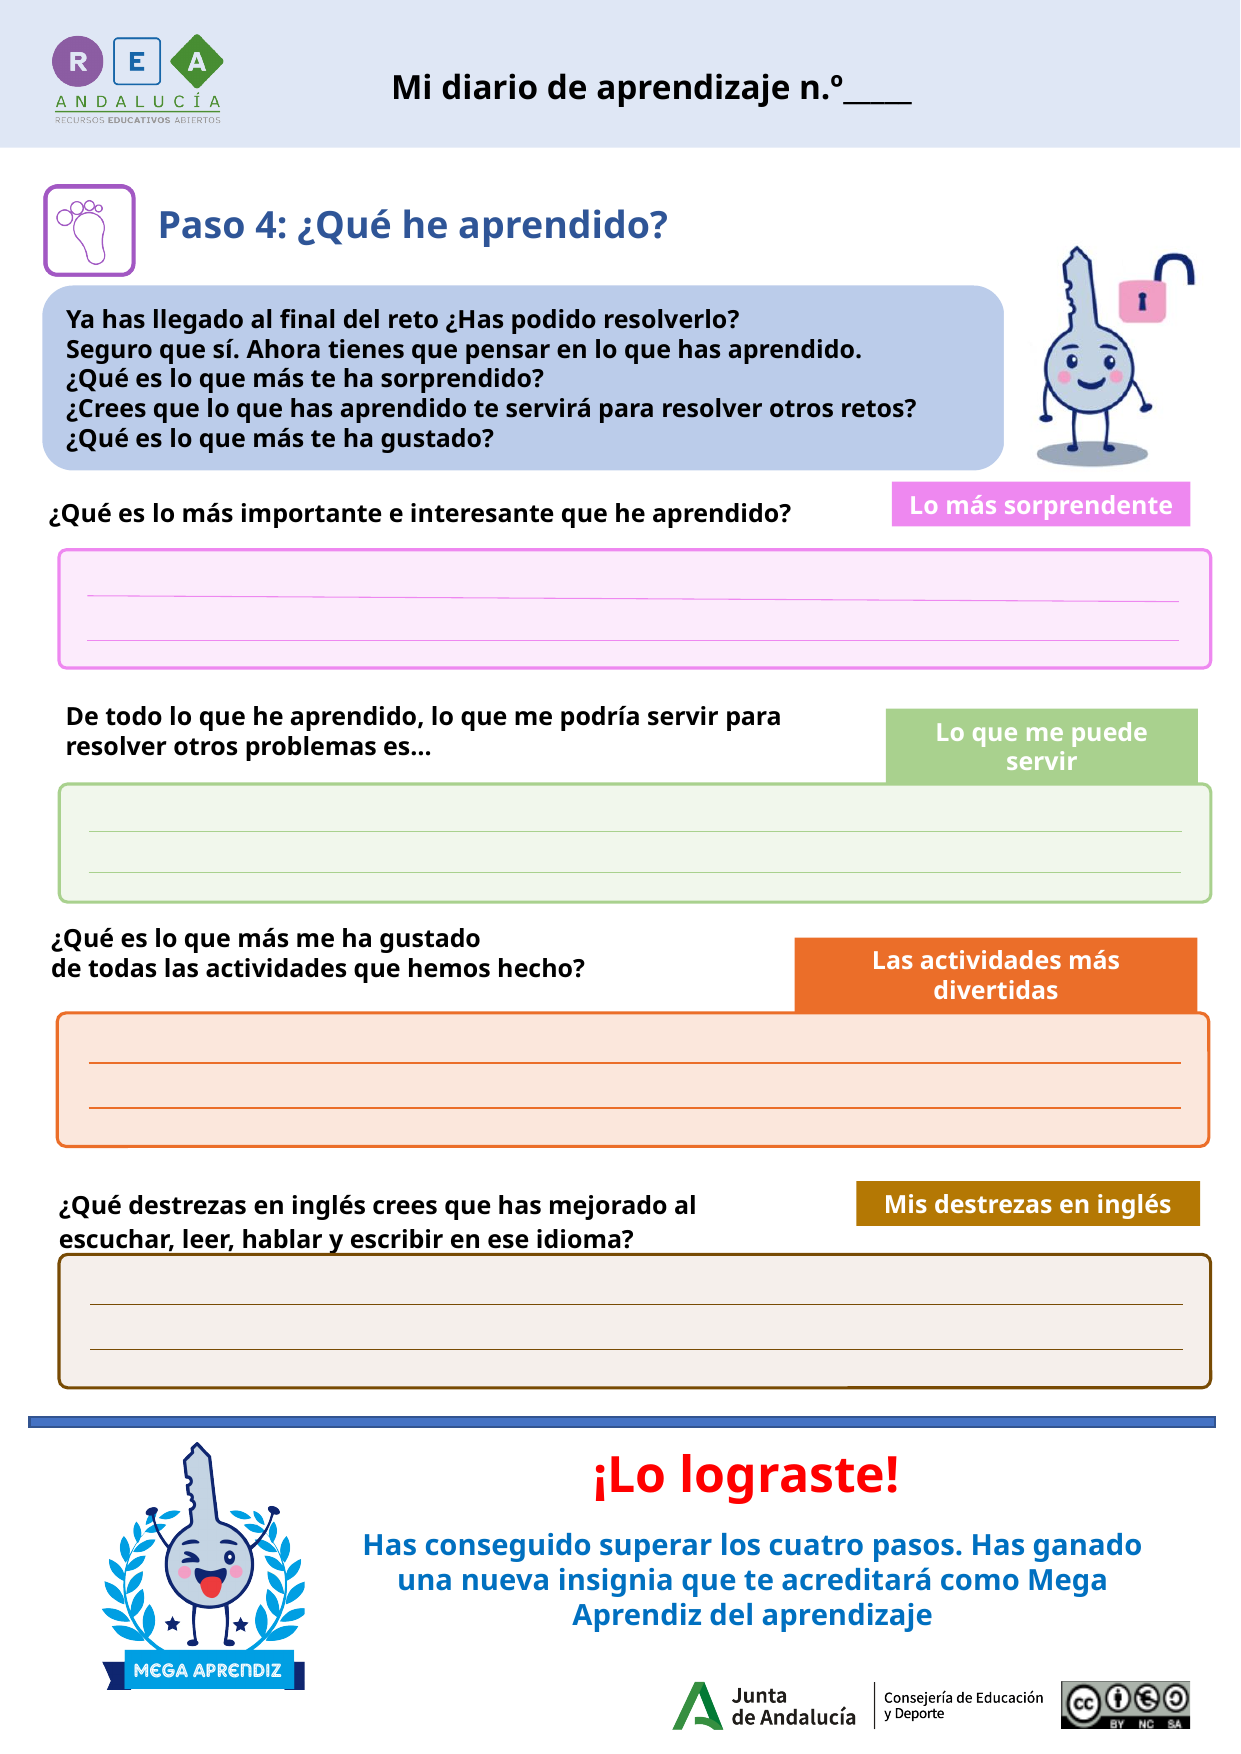

Mi diario de aprendizaje n.º_____
Paso 4: ¿Qué he aprendido?
Ya has llegado al final del reto ¿Has podido resolverlo?
Seguro que sí. Ahora tienes que pensar en lo que has aprendido.
¿Qué es lo que más te ha sorprendido?
¿Crees que lo que has aprendido te servirá para resolver otros retos?
¿Qué es lo que más te ha gustado?
Lo más sorprendente
¿Qué es lo más importante e interesante que he aprendido?
De todo lo que he aprendido, lo que me podría servir para resolver otros problemas es…
Lo que me puede servir
¿Qué es lo que más me ha gustado
de todas las actividades que hemos hecho?
Las actividades más divertidas
Mis destrezas en inglés
¿Qué destrezas en inglés crees que has mejorado al escuchar, leer, hablar y escribir en ese idioma?
¡Lo lograste!
Has conseguido superar los cuatro pasos. Has ganado una nueva insignia que te acreditará como Mega Aprendiz del aprendizaje